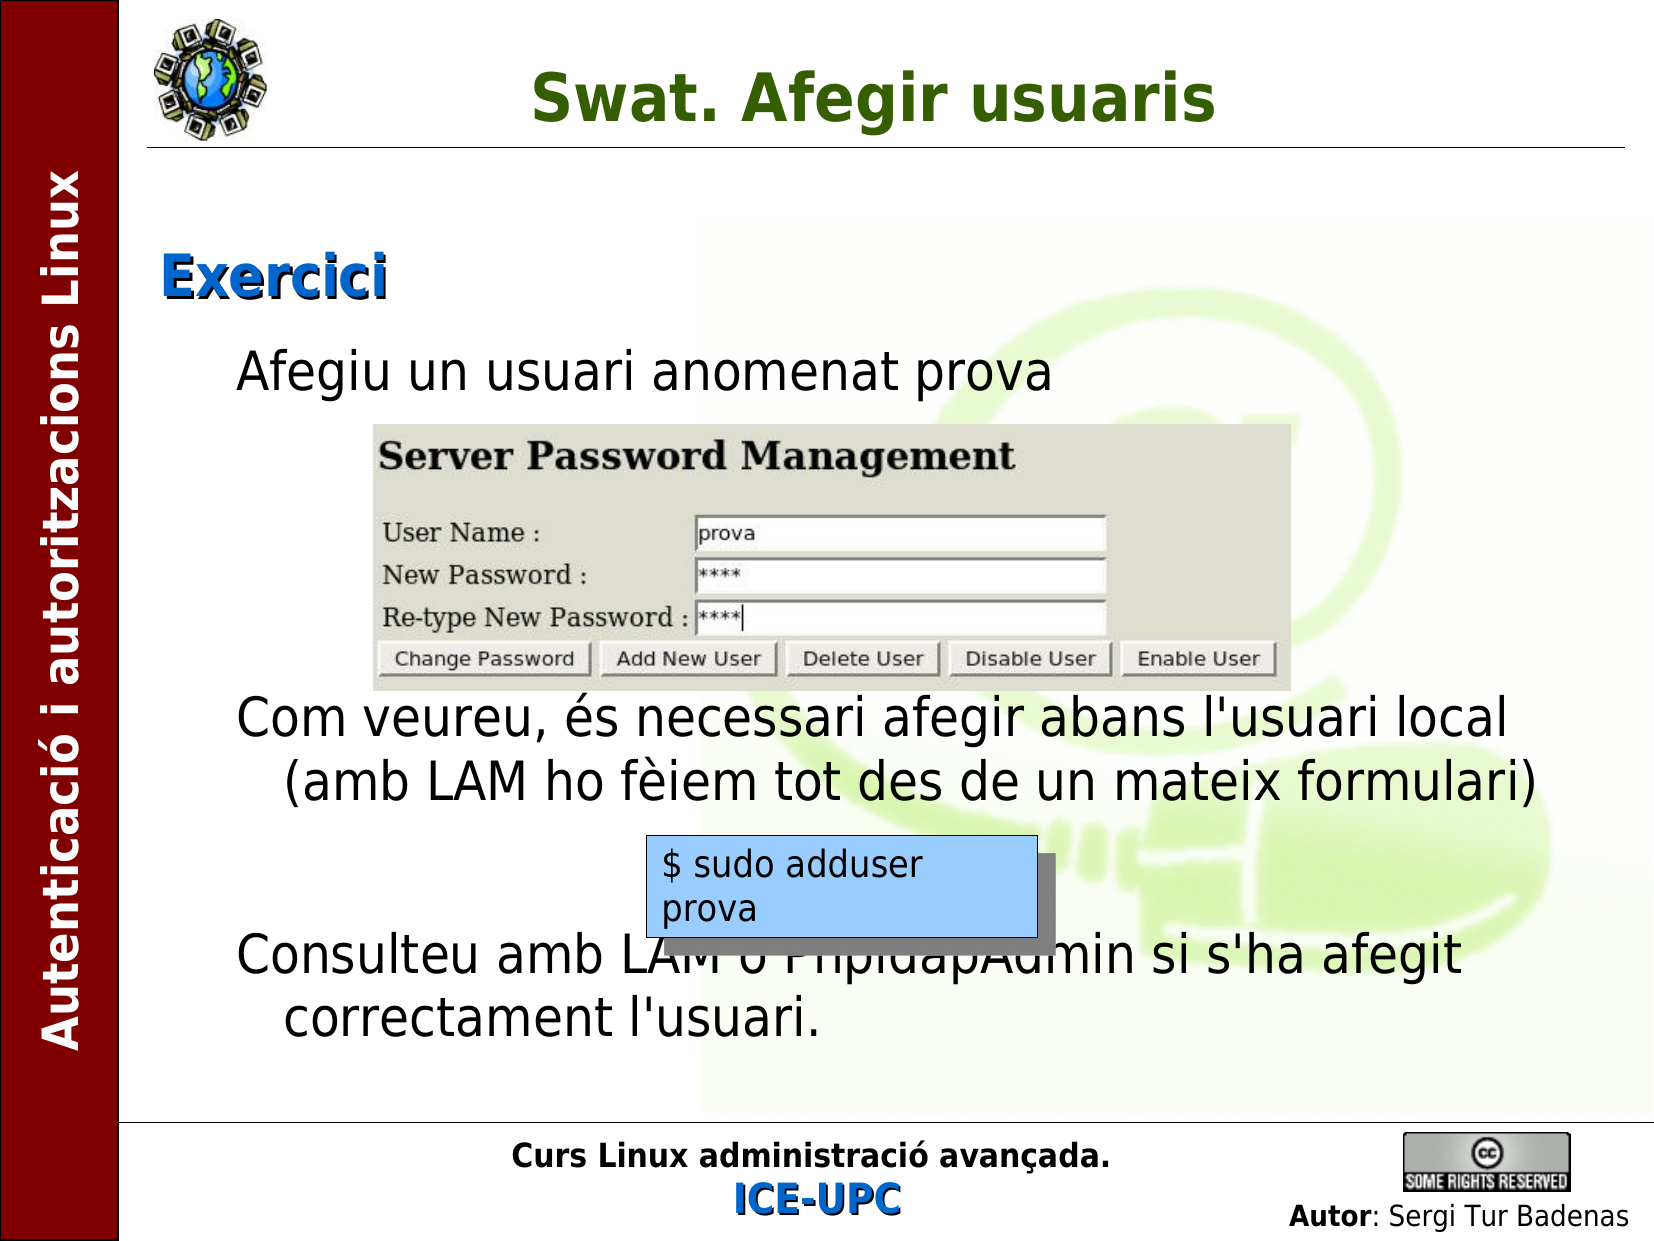

# Swat. Afegir usuaris
Exercici
Afegiu un usuari anomenat prova
Com veureu, és necessari afegir abans l'usuari local (amb LAM ho fèiem tot des de un mateix formulari)
Consulteu amb LAM o PhpldapAdmin si s'ha afegit correctament l'usuari.
$ sudo adduser prova